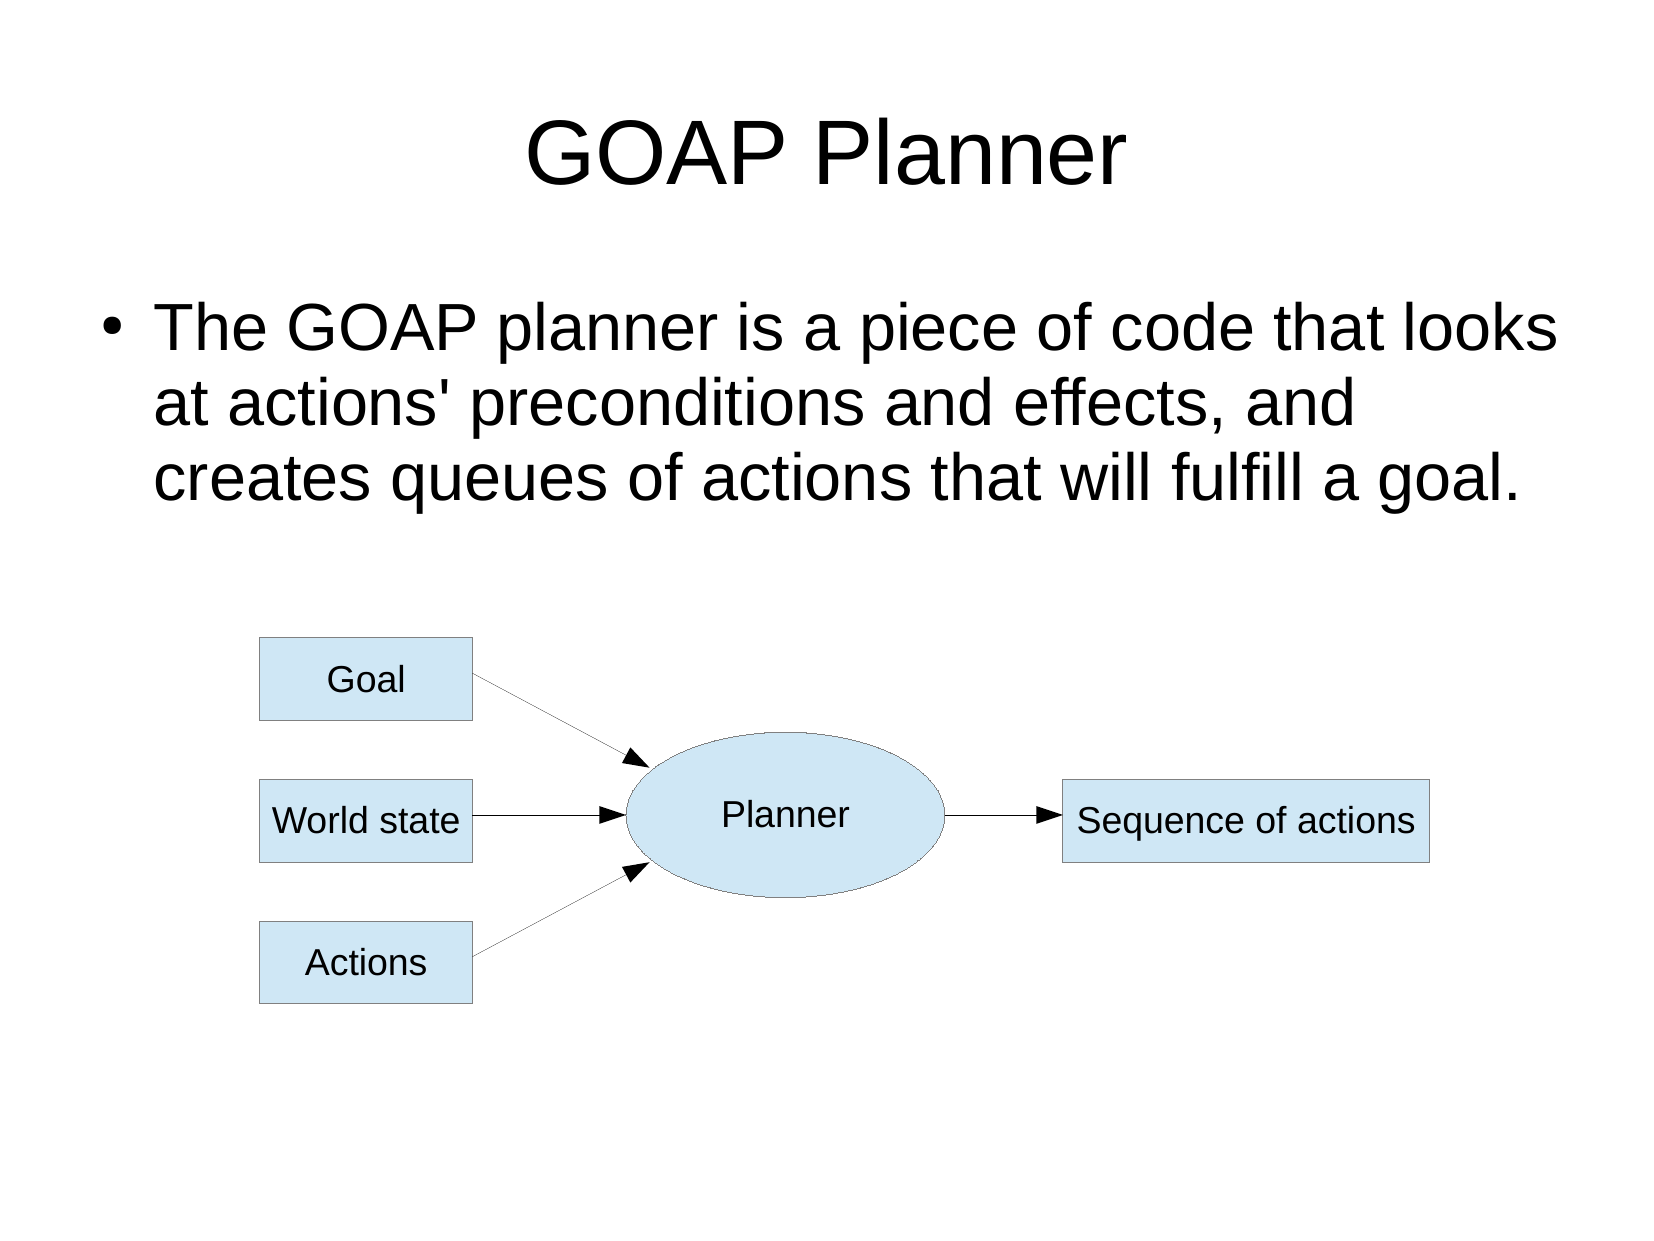

# GOAP Planner
The GOAP planner is a piece of code that looks at actions' preconditions and effects, and creates queues of actions that will fulfill a goal.
Goal
Planner
World state
Sequence of actions
Actions